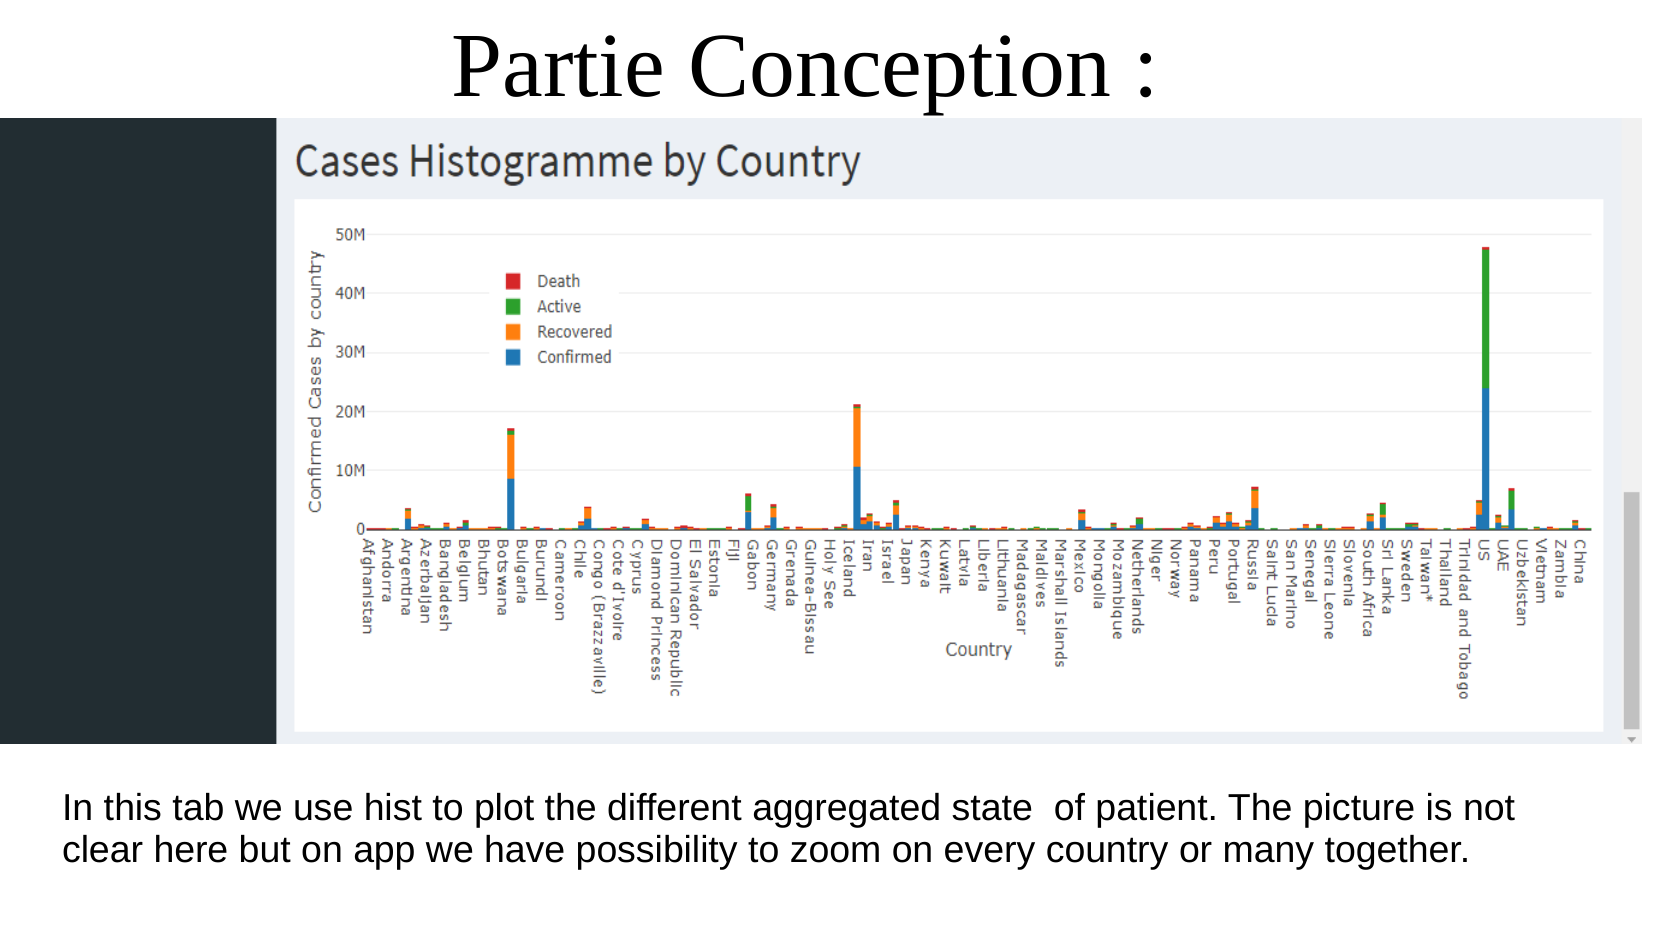

# Partie Conception :
In this tab we use hist to plot the different aggregated state of patient. The picture is not clear here but on app we have possibility to zoom on every country or many together.